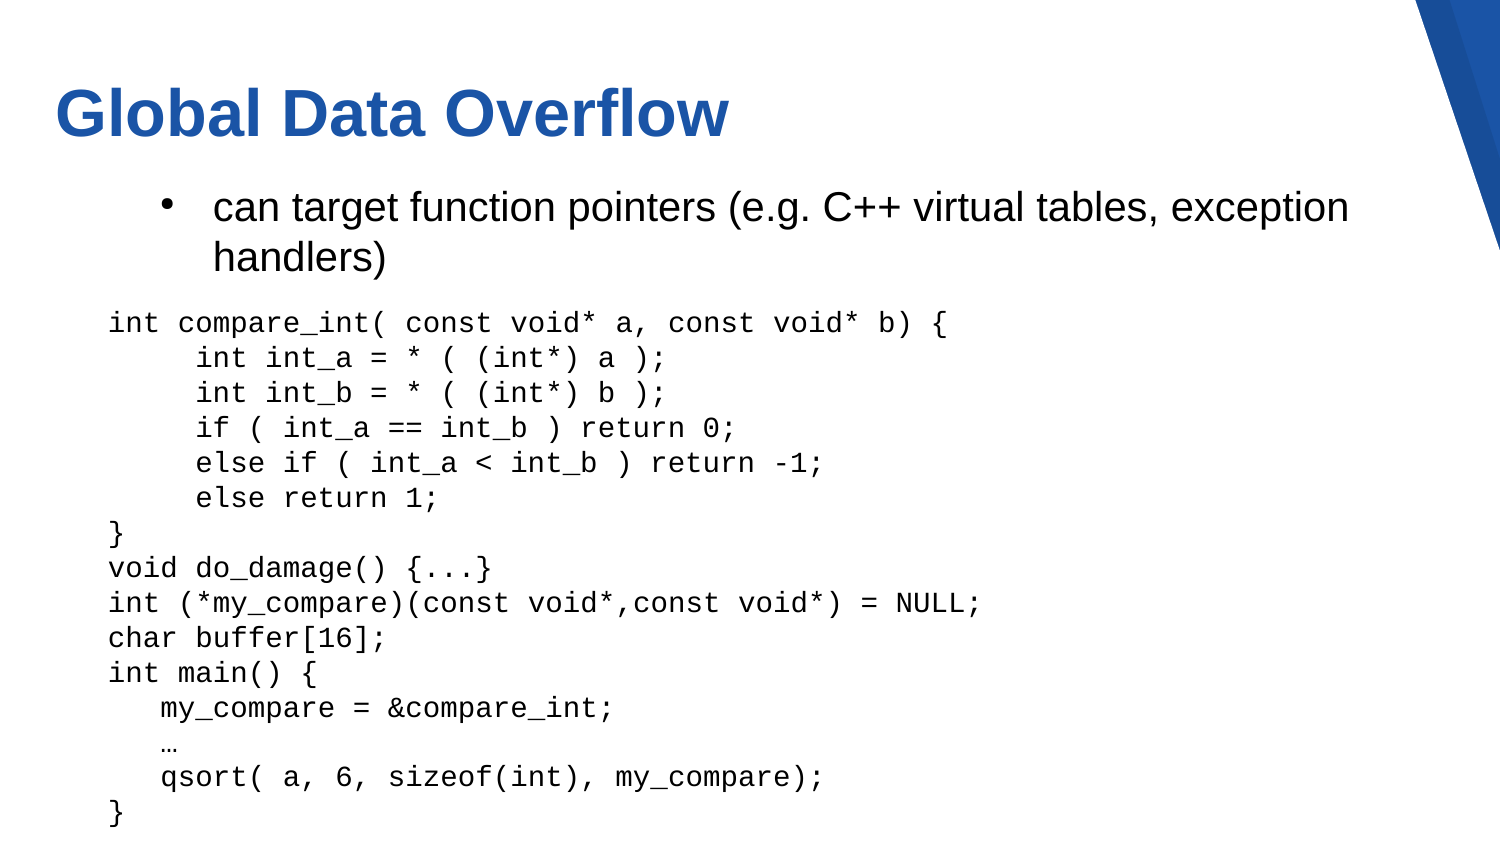

Global Data Overflow
# can target function pointers (e.g. C++ virtual tables, exception handlers)
int compare_int( const void* a, const void* b) {
 int int_a = * ( (int*) a );
 int int_b = * ( (int*) b );
 if ( int_a == int_b ) return 0;
 else if ( int_a < int_b ) return -1;
 else return 1;
}
void do_damage() {...}
int (*my_compare)(const void*,const void*) = NULL;
char buffer[16];
int main() {
 my_compare = &compare_int;
 …
 qsort( a, 6, sizeof(int), my_compare);
}